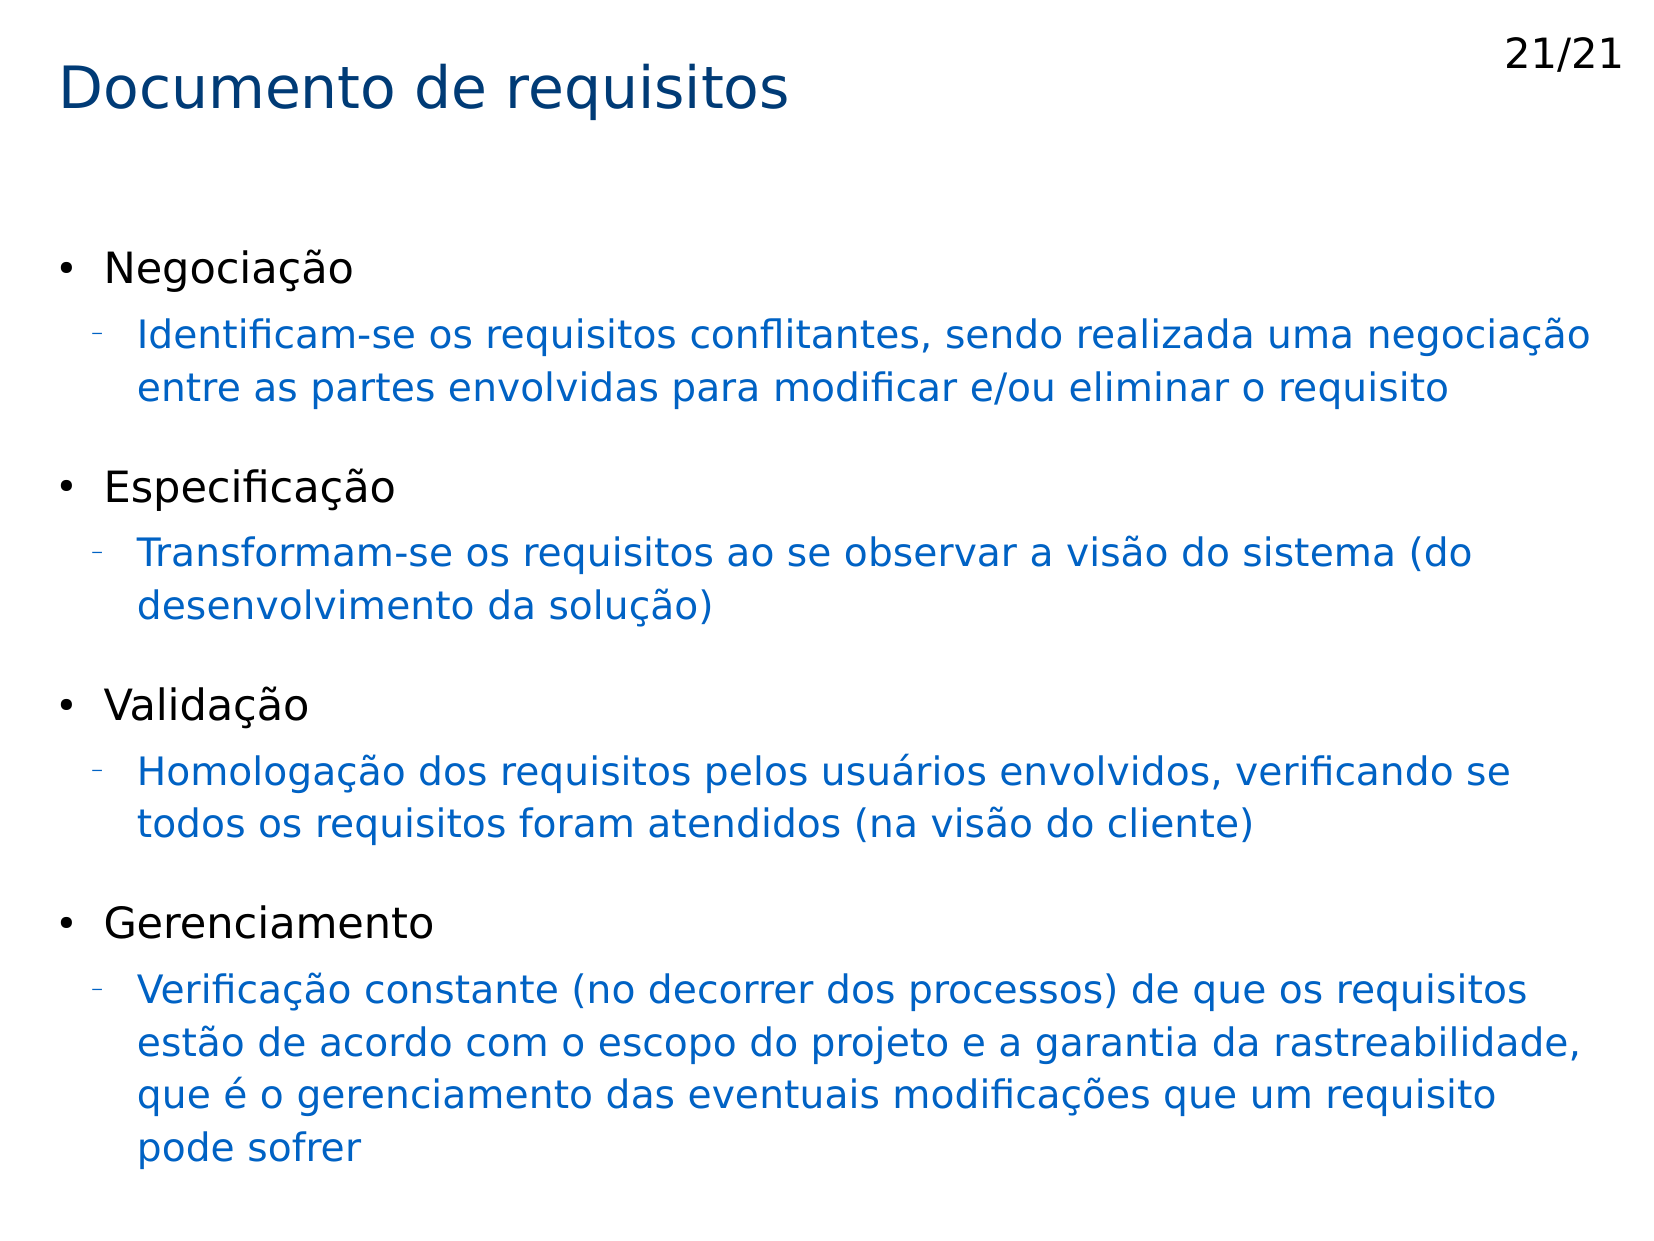

# Documento de requisitos
21
Negociação
Identificam-se os requisitos conflitantes, sendo realizada uma negociação entre as partes envolvidas para modificar e/ou eliminar o requisito
Especificação
Transformam-se os requisitos ao se observar a visão do sistema (do desenvolvimento da solução)
Validação
Homologação dos requisitos pelos usuários envolvidos, verificando se todos os requisitos foram atendidos (na visão do cliente)
Gerenciamento
Verificação constante (no decorrer dos processos) de que os requisitos estão de acordo com o escopo do projeto e a garantia da rastreabilidade, que é o gerenciamento das eventuais modificações que um requisito pode sofrer